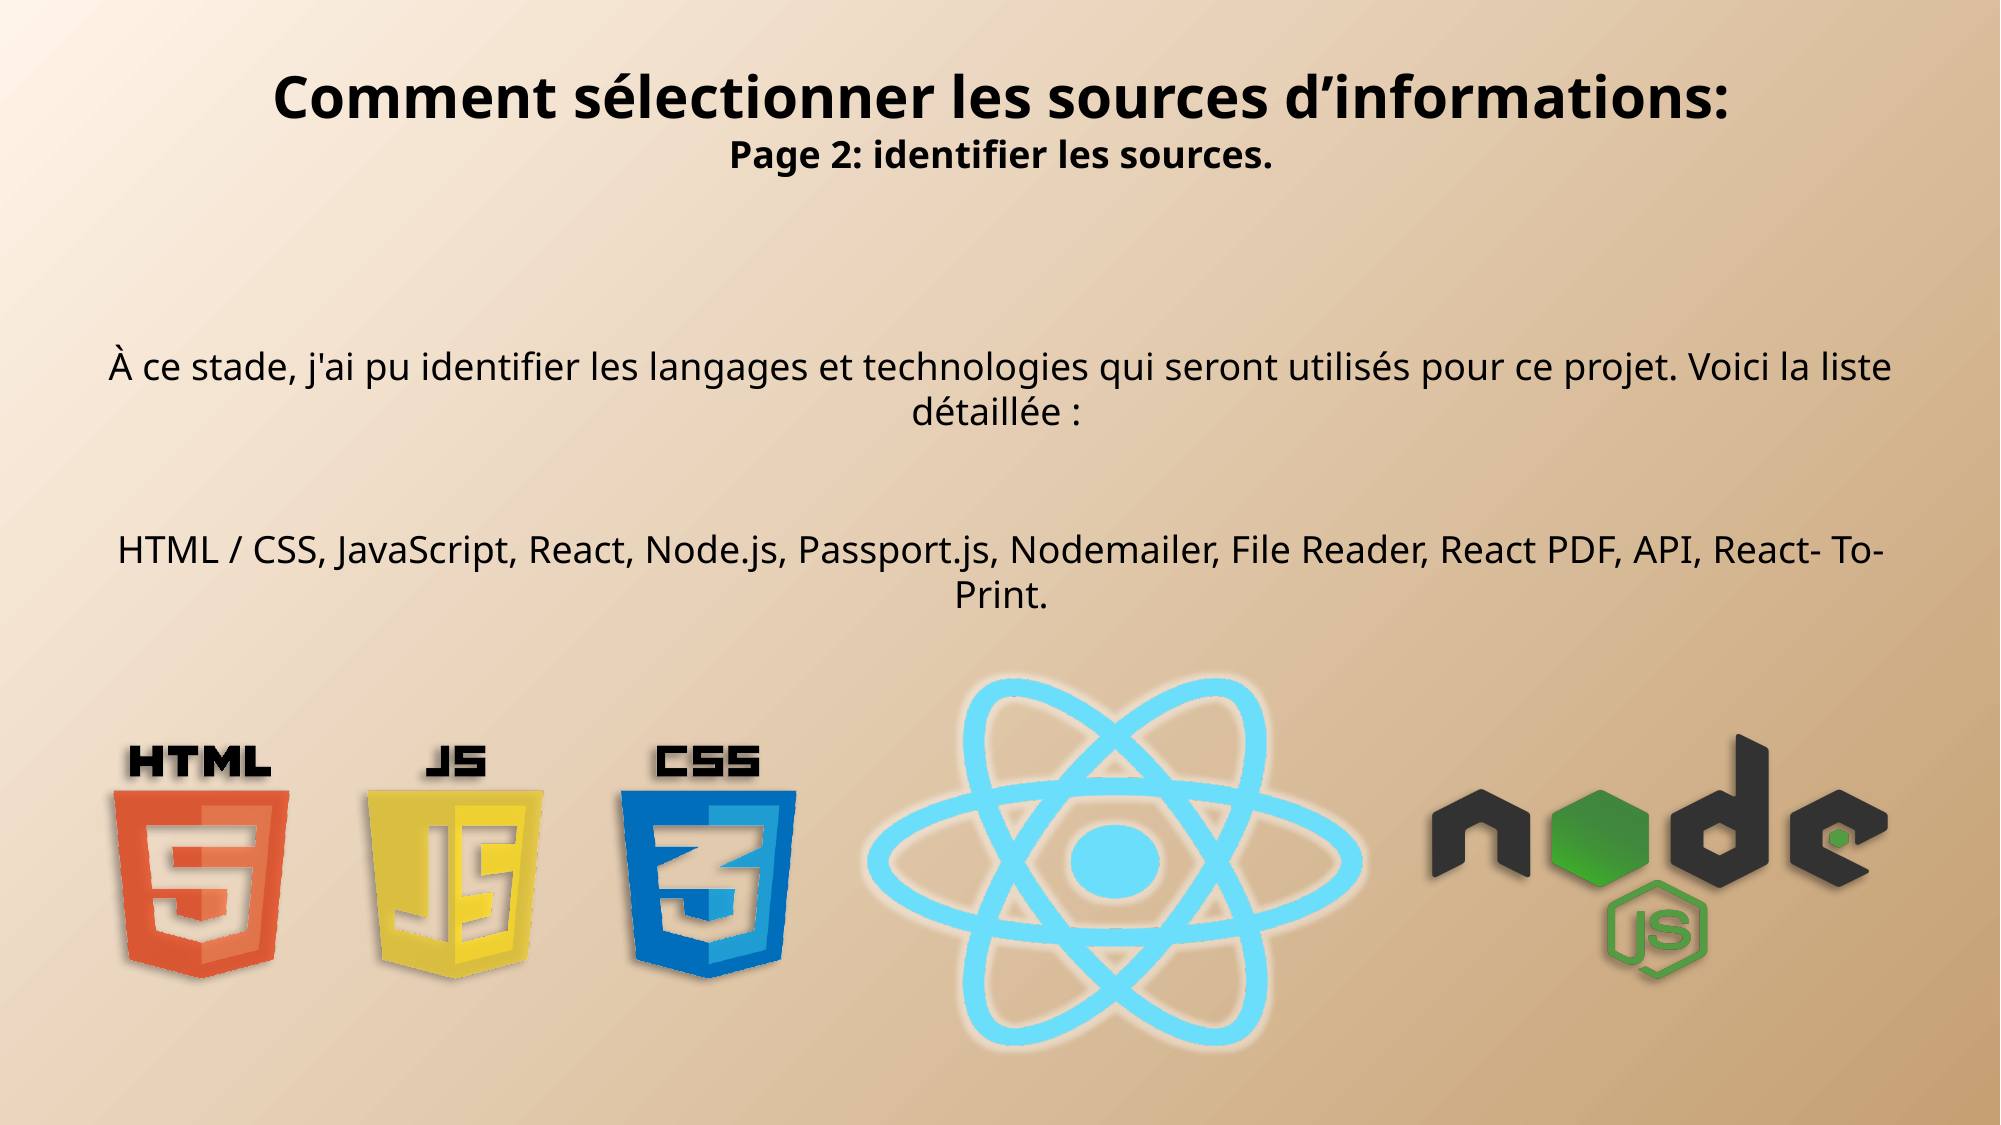

# Comment sélectionner les sources d’informations: Page 2: identifier les sources.
À ce stade, j'ai pu identifier les langages et technologies qui seront utilisés pour ce projet. Voici la liste détaillée :
HTML / CSS, JavaScript, React, Node.js, Passport.js, Nodemailer, File Reader, React PDF, API, React- To- Print.